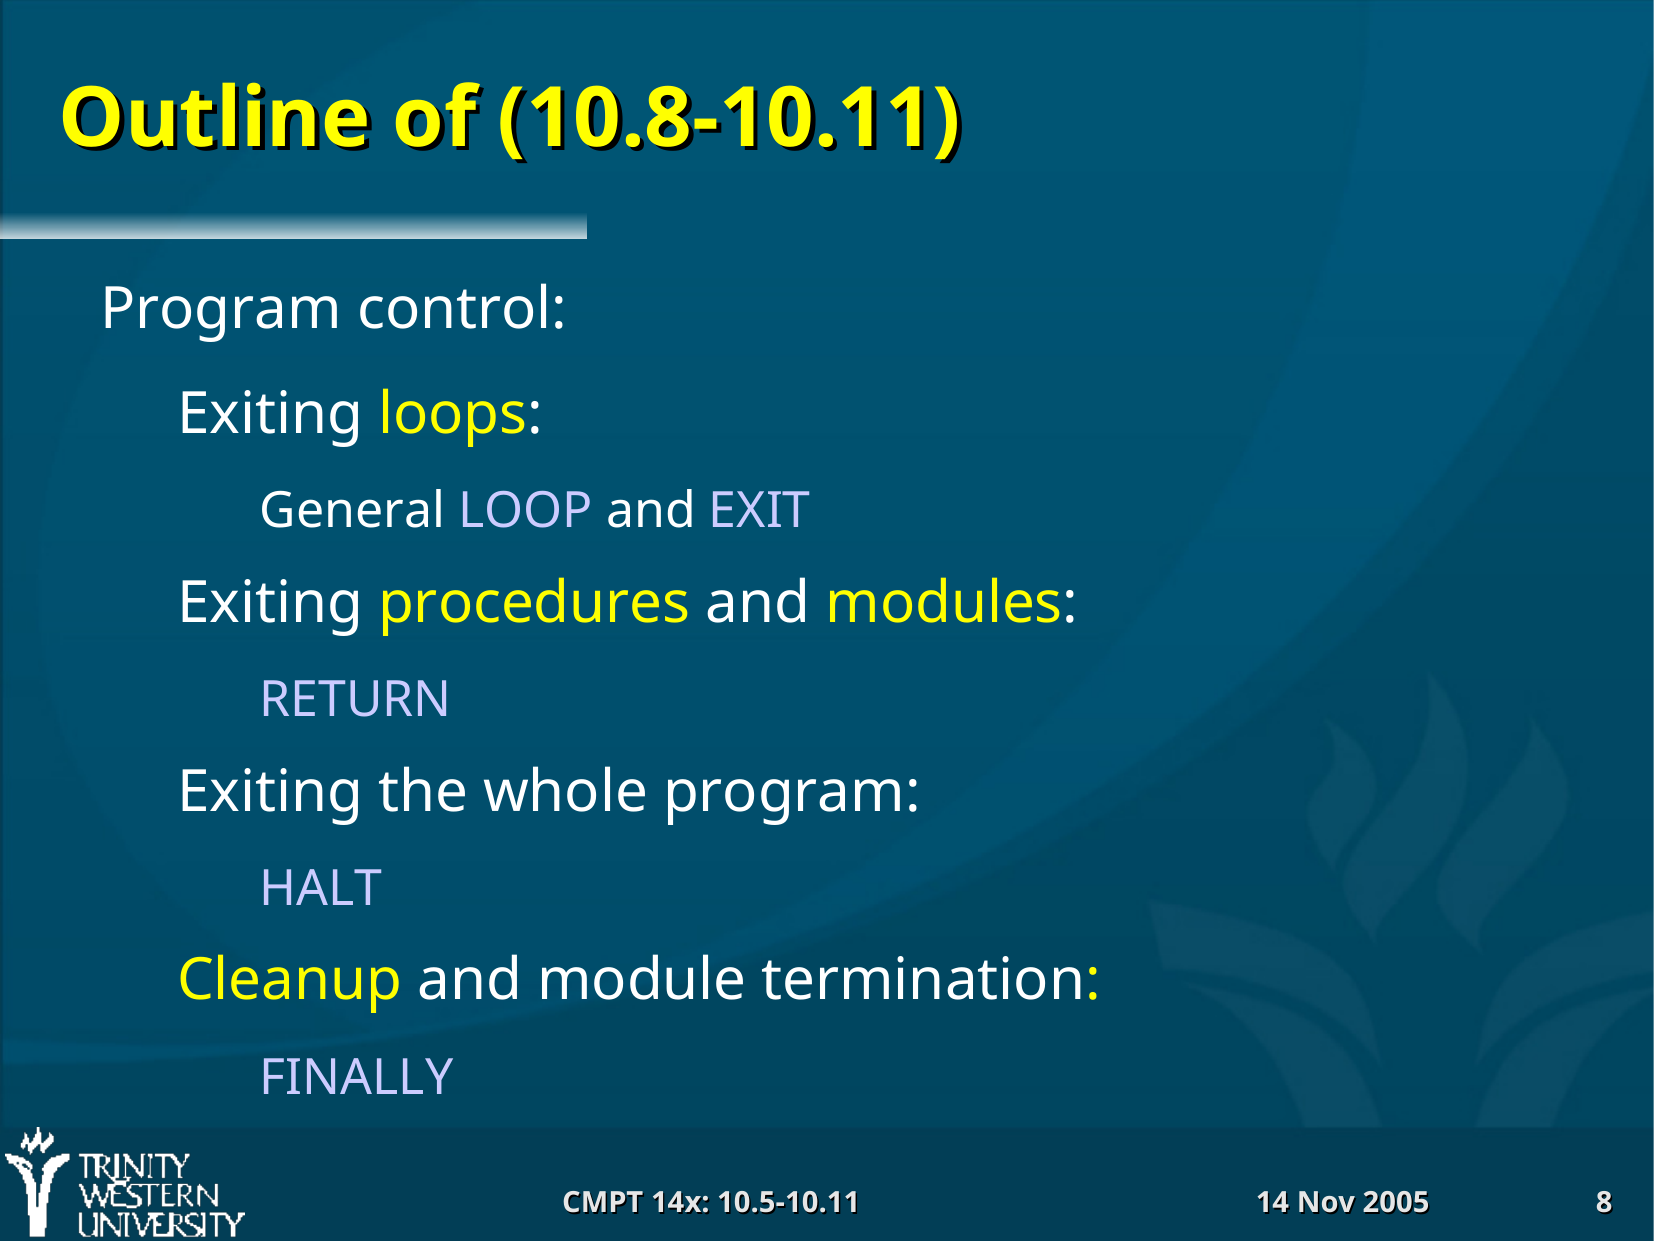

# Outline of (10.8-10.11)
Program control:
Exiting loops:
General LOOP and EXIT
Exiting procedures and modules:
RETURN
Exiting the whole program:
HALT
Cleanup and module termination:
FINALLY
CMPT 14x: 10.5-10.11
14 Nov 2005
8